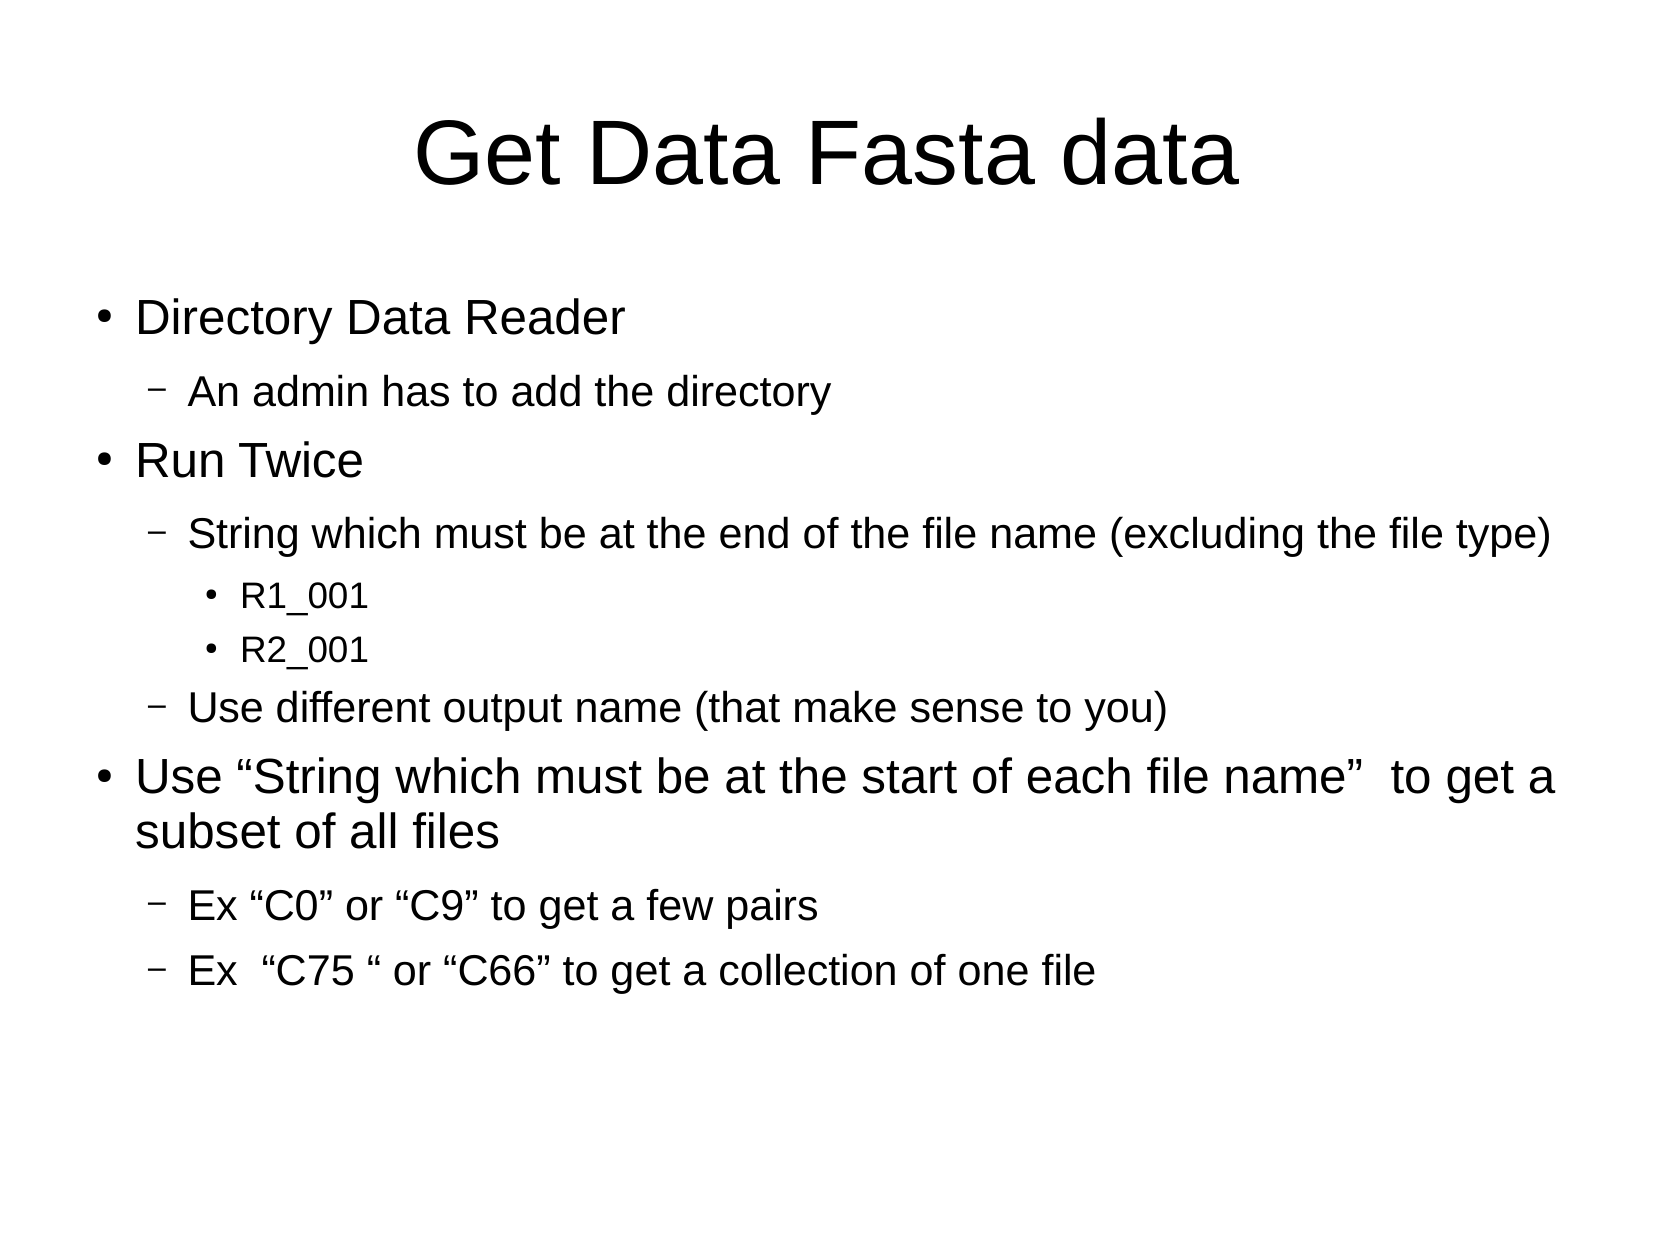

# Get Data Fasta data
Directory Data Reader
An admin has to add the directory
Run Twice
String which must be at the end of the file name (excluding the file type)
R1_001
R2_001
Use different output name (that make sense to you)
Use “String which must be at the start of each file name” to get a subset of all files
Ex “C0” or “C9” to get a few pairs
Ex “C75 “ or “C66” to get a collection of one file